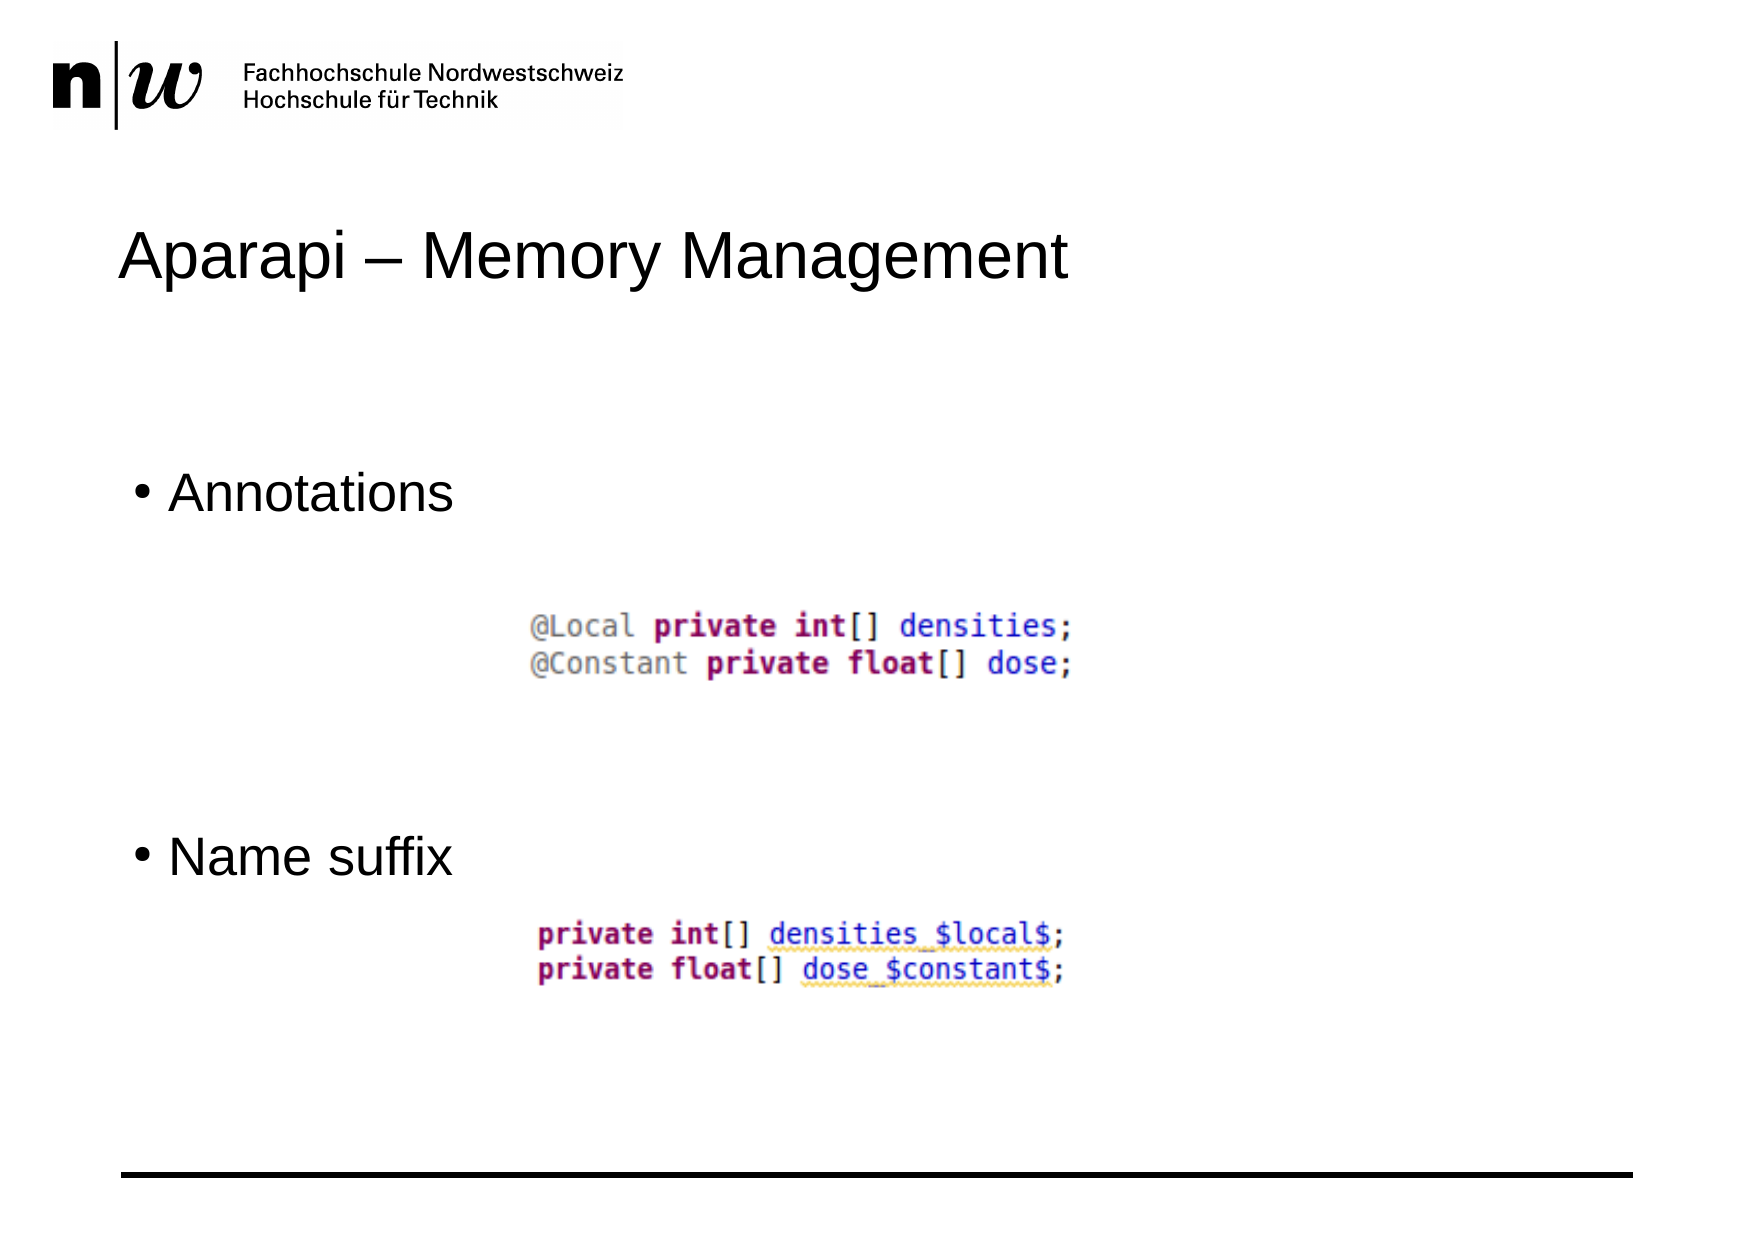

Aparapi – Memory Management
Annotations
Name suffix